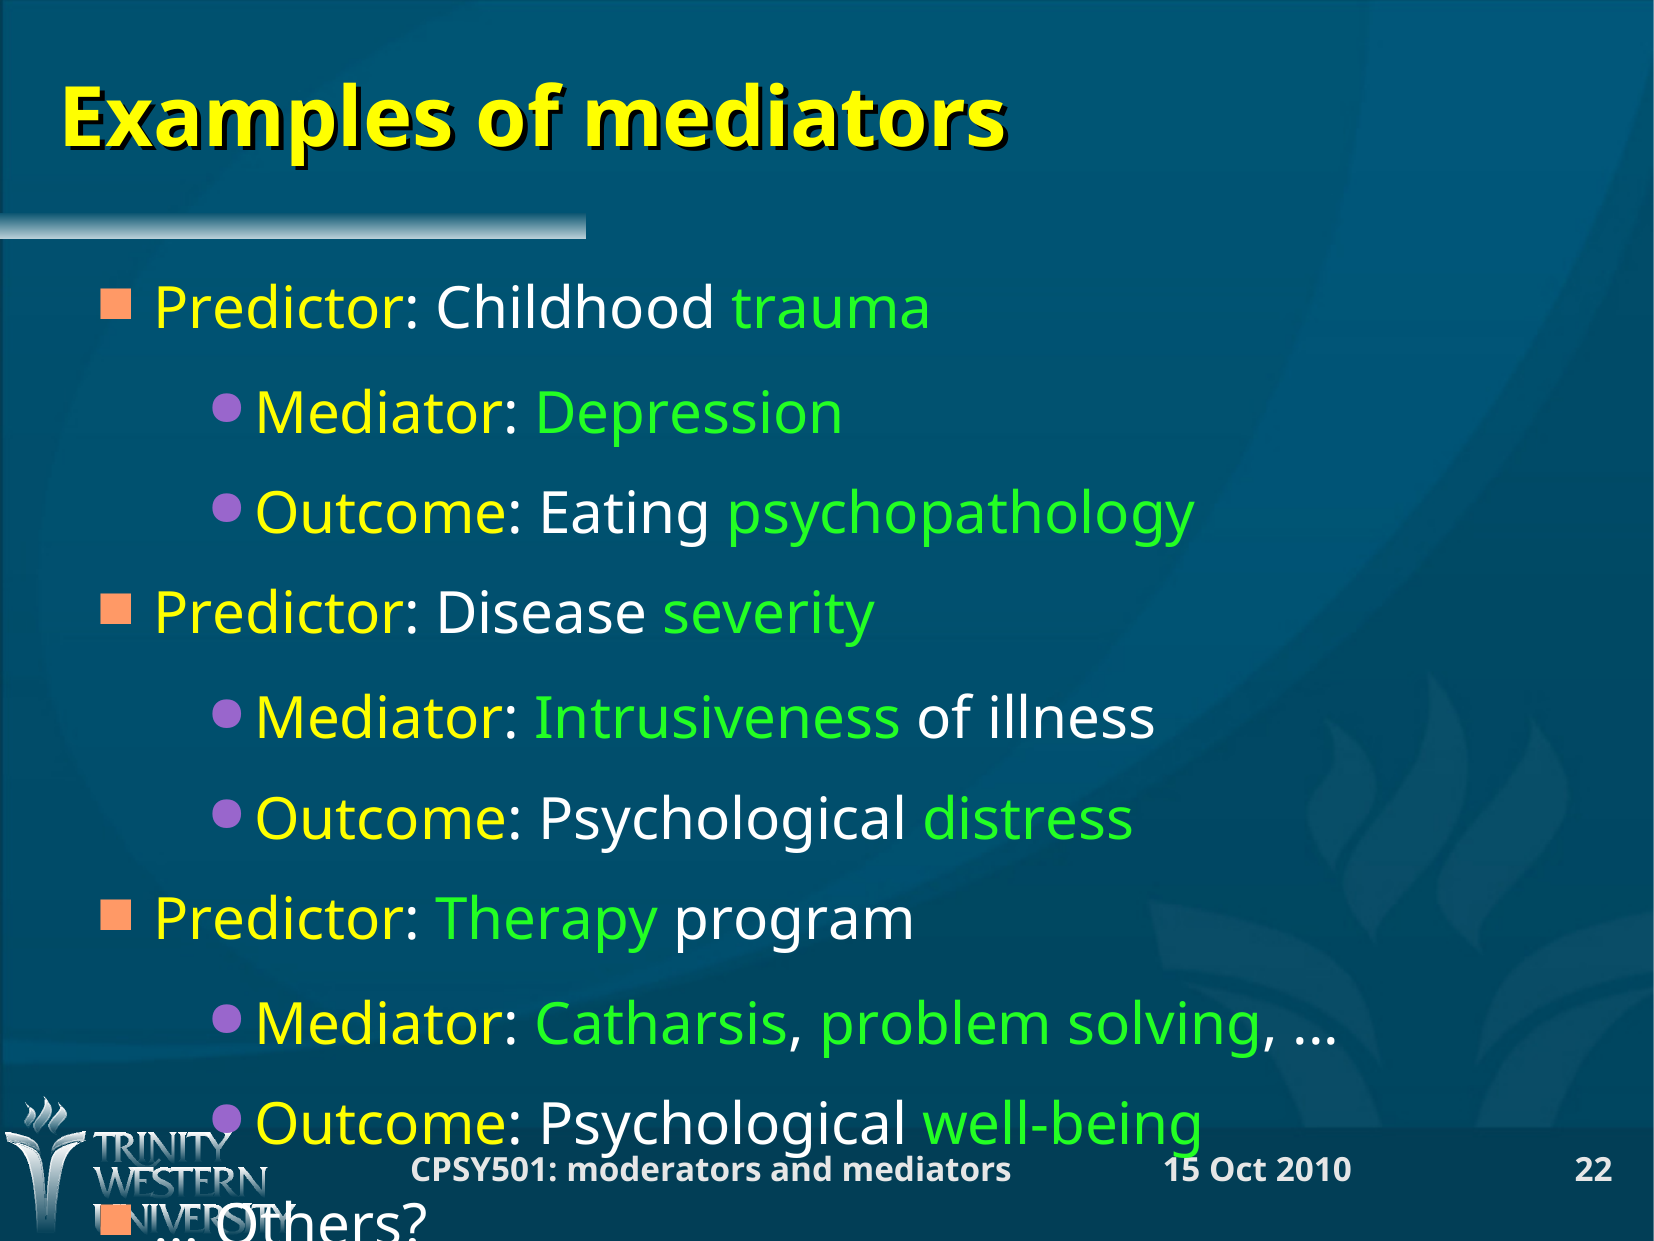

# Examples of mediators
Predictor: Childhood trauma
Mediator: Depression
Outcome: Eating psychopathology
Predictor: Disease severity
Mediator: Intrusiveness of illness
Outcome: Psychological distress
Predictor: Therapy program
Mediator: Catharsis, problem solving, ...
Outcome: Psychological well-being
… Others?
CPSY501: moderators and mediators
15 Oct 2010
22